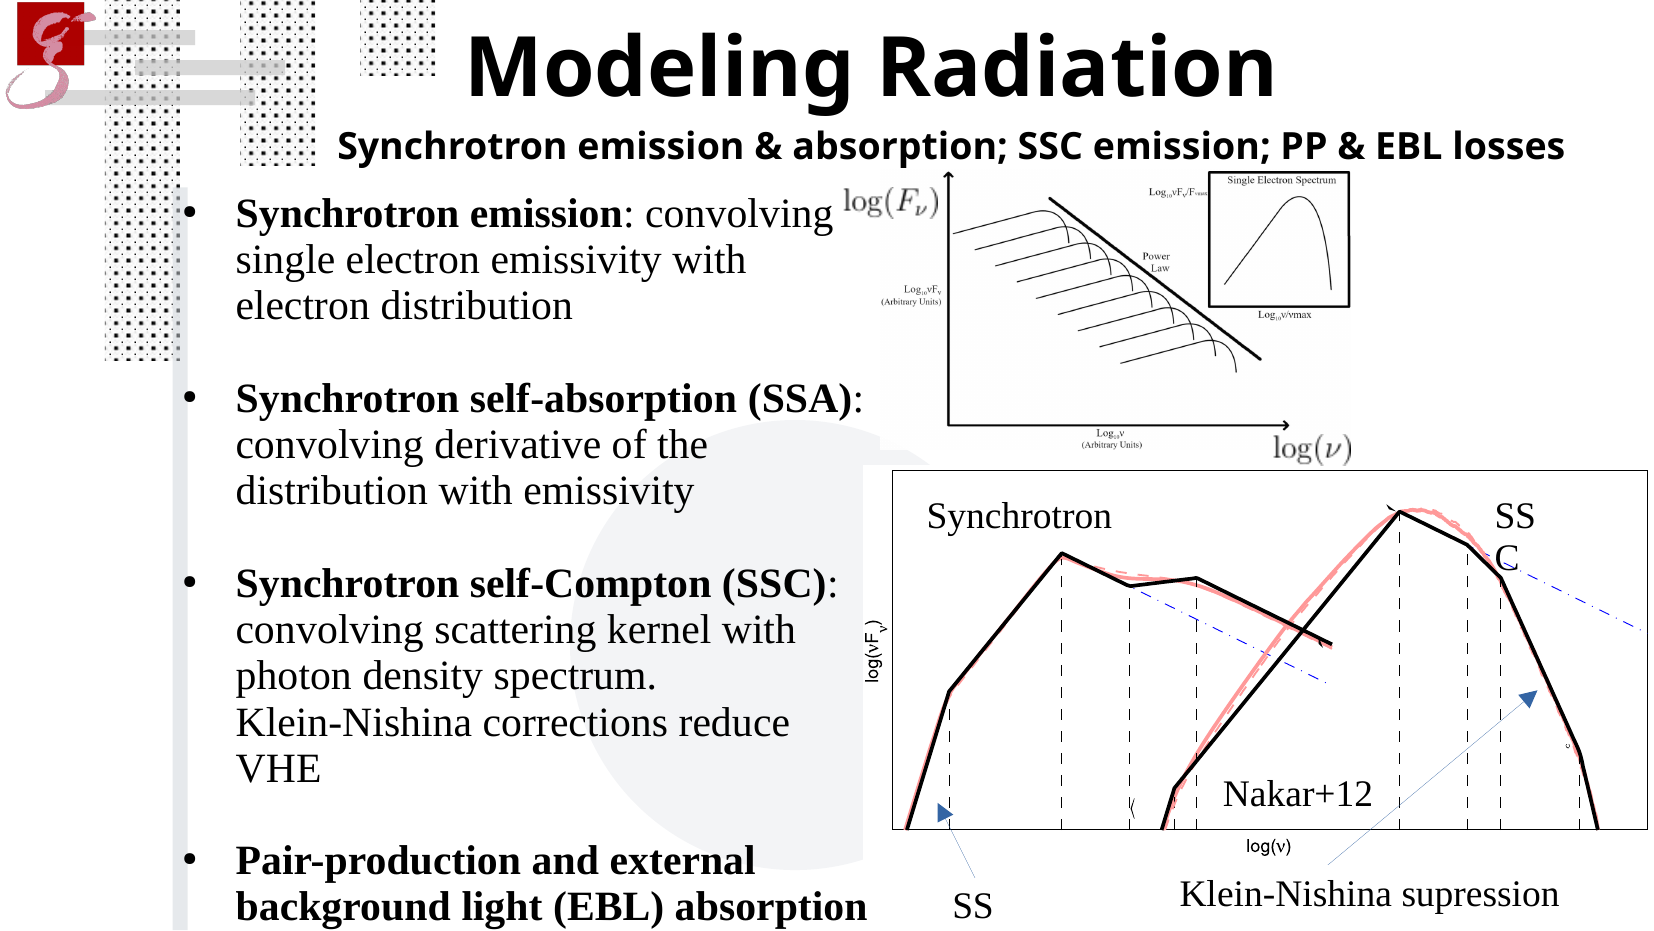

Modeling Radiation
Synchrotron emission & absorption; SSC emission; PP & EBL losses
Synchrotron emission: convolving single electron emissivity with electron distribution
Synchrotron self-absorption (SSA): convolving derivative of the distribution with emissivity
Synchrotron self-Compton (SSC): convolving scattering kernel with photon density spectrum.
Klein-Nishina corrections reduce VHE
Pair-production and external background light (EBL) absorption further reduce VHE
Synchrotron
SSC
Nakar+12
Klein-Nishina supression
SSA